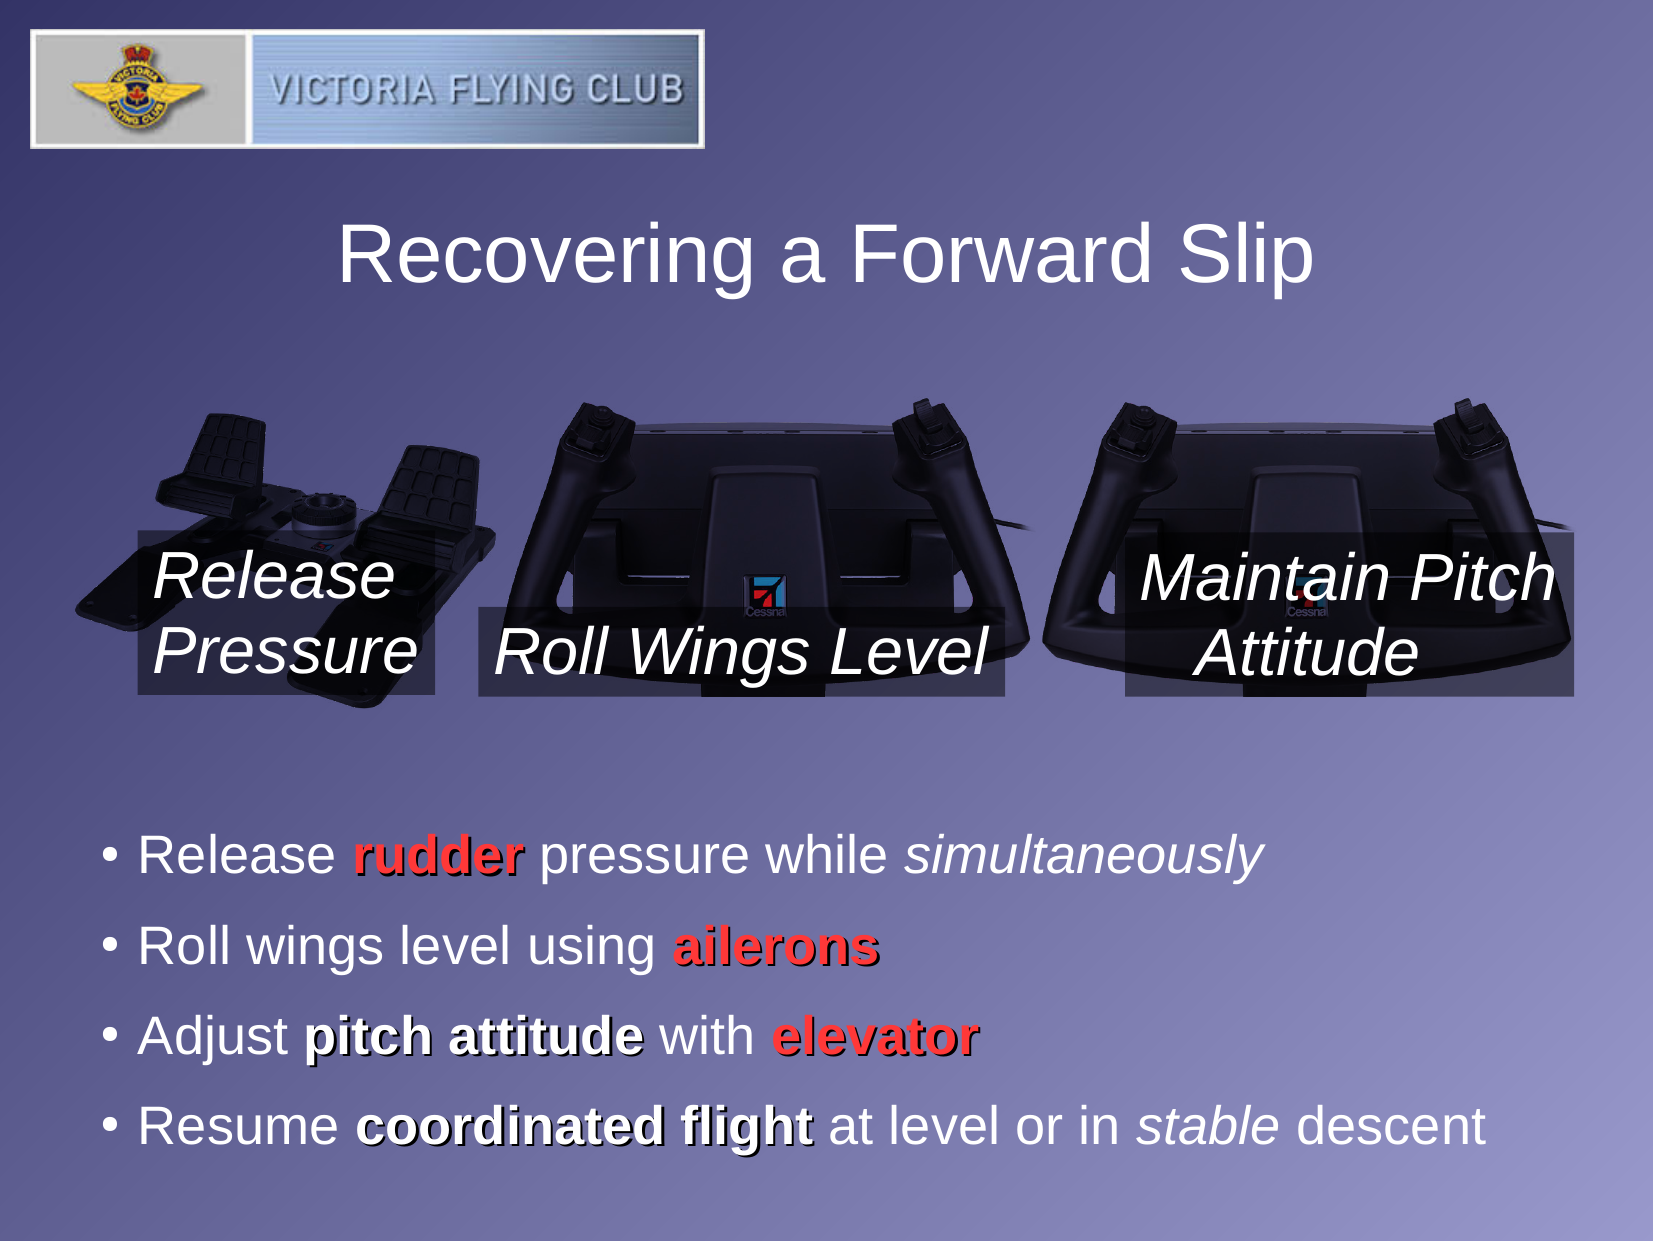

# Recovering a Forward Slip
Release
Pressure
Maintain Pitch
 Attitude
Roll Wings Level
Release rudder pressure while simultaneously
Roll wings level using ailerons
Adjust pitch attitude with elevator
Resume coordinated flight at level or in stable descent